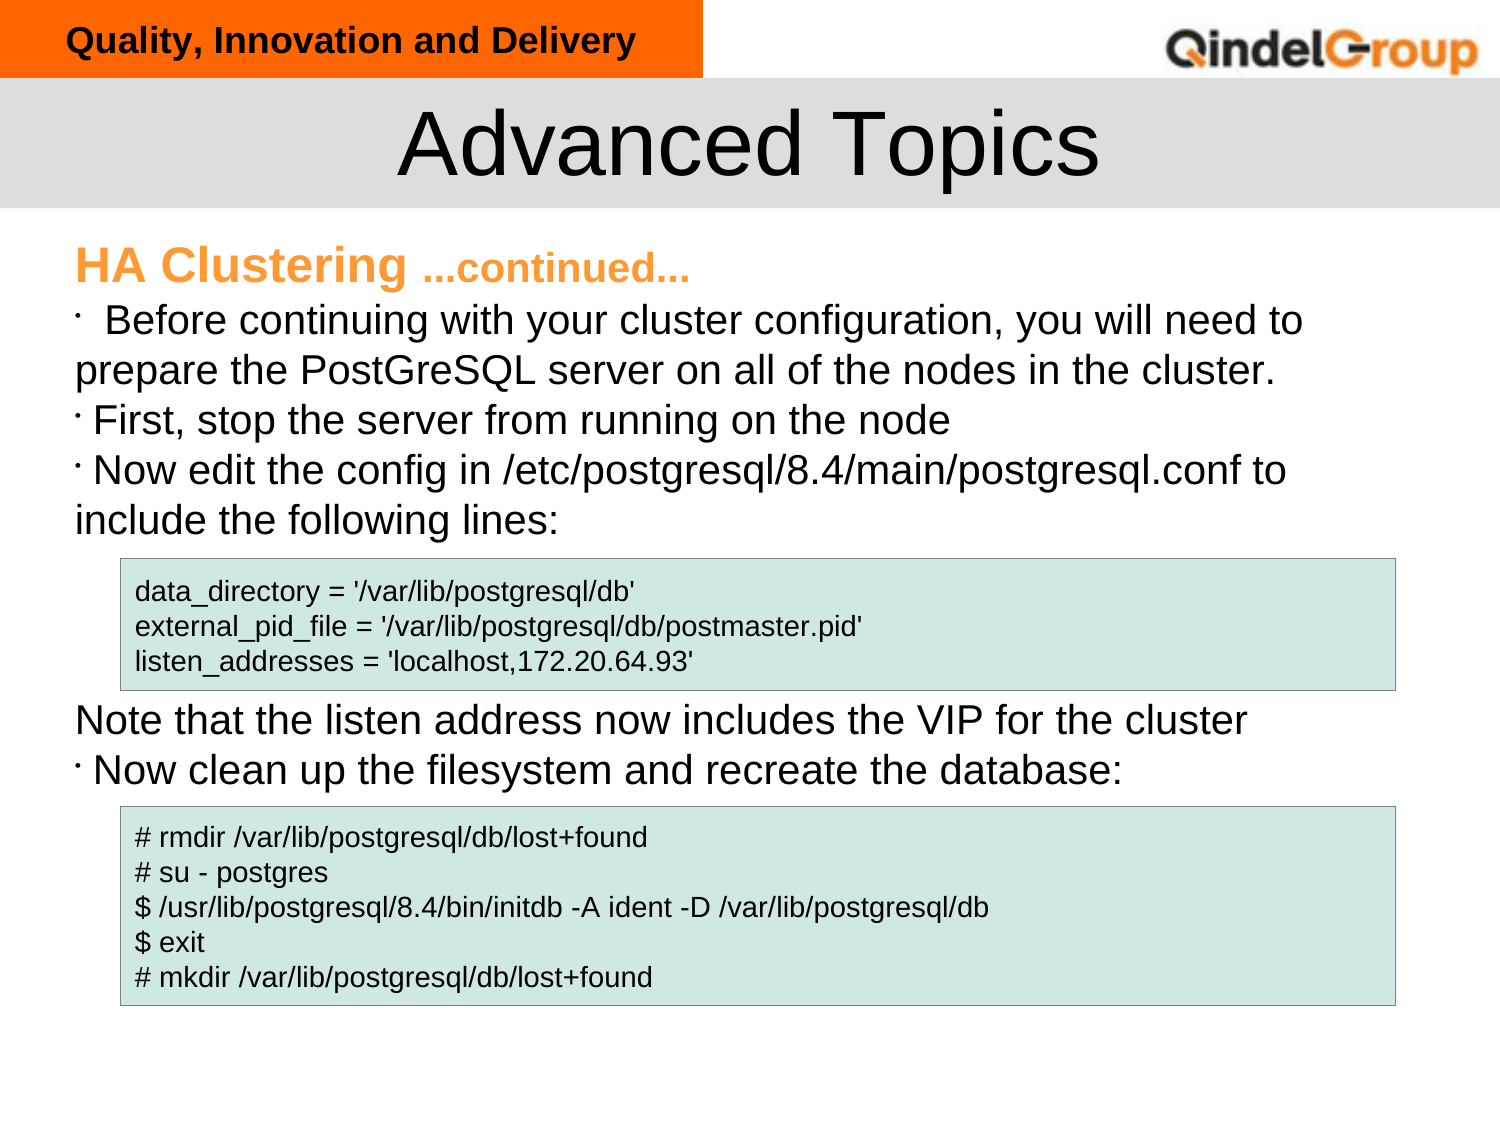

# Advanced Topics
HA Clustering ...continued...
 Before continuing with your cluster configuration, you will need to prepare the PostGreSQL server on all of the nodes in the cluster.
 First, stop the server from running on the node
 Now edit the config in /etc/postgresql/8.4/main/postgresql.conf to include the following lines:
Note that the listen address now includes the VIP for the cluster
 Now clean up the filesystem and recreate the database:
data_directory = '/var/lib/postgresql/db'
external_pid_file = '/var/lib/postgresql/db/postmaster.pid'
listen_addresses = 'localhost,172.20.64.93'
# rmdir /var/lib/postgresql/db/lost+found
# su - postgres
$ /usr/lib/postgresql/8.4/bin/initdb -A ident -D /var/lib/postgresql/db
$ exit
# mkdir /var/lib/postgresql/db/lost+found